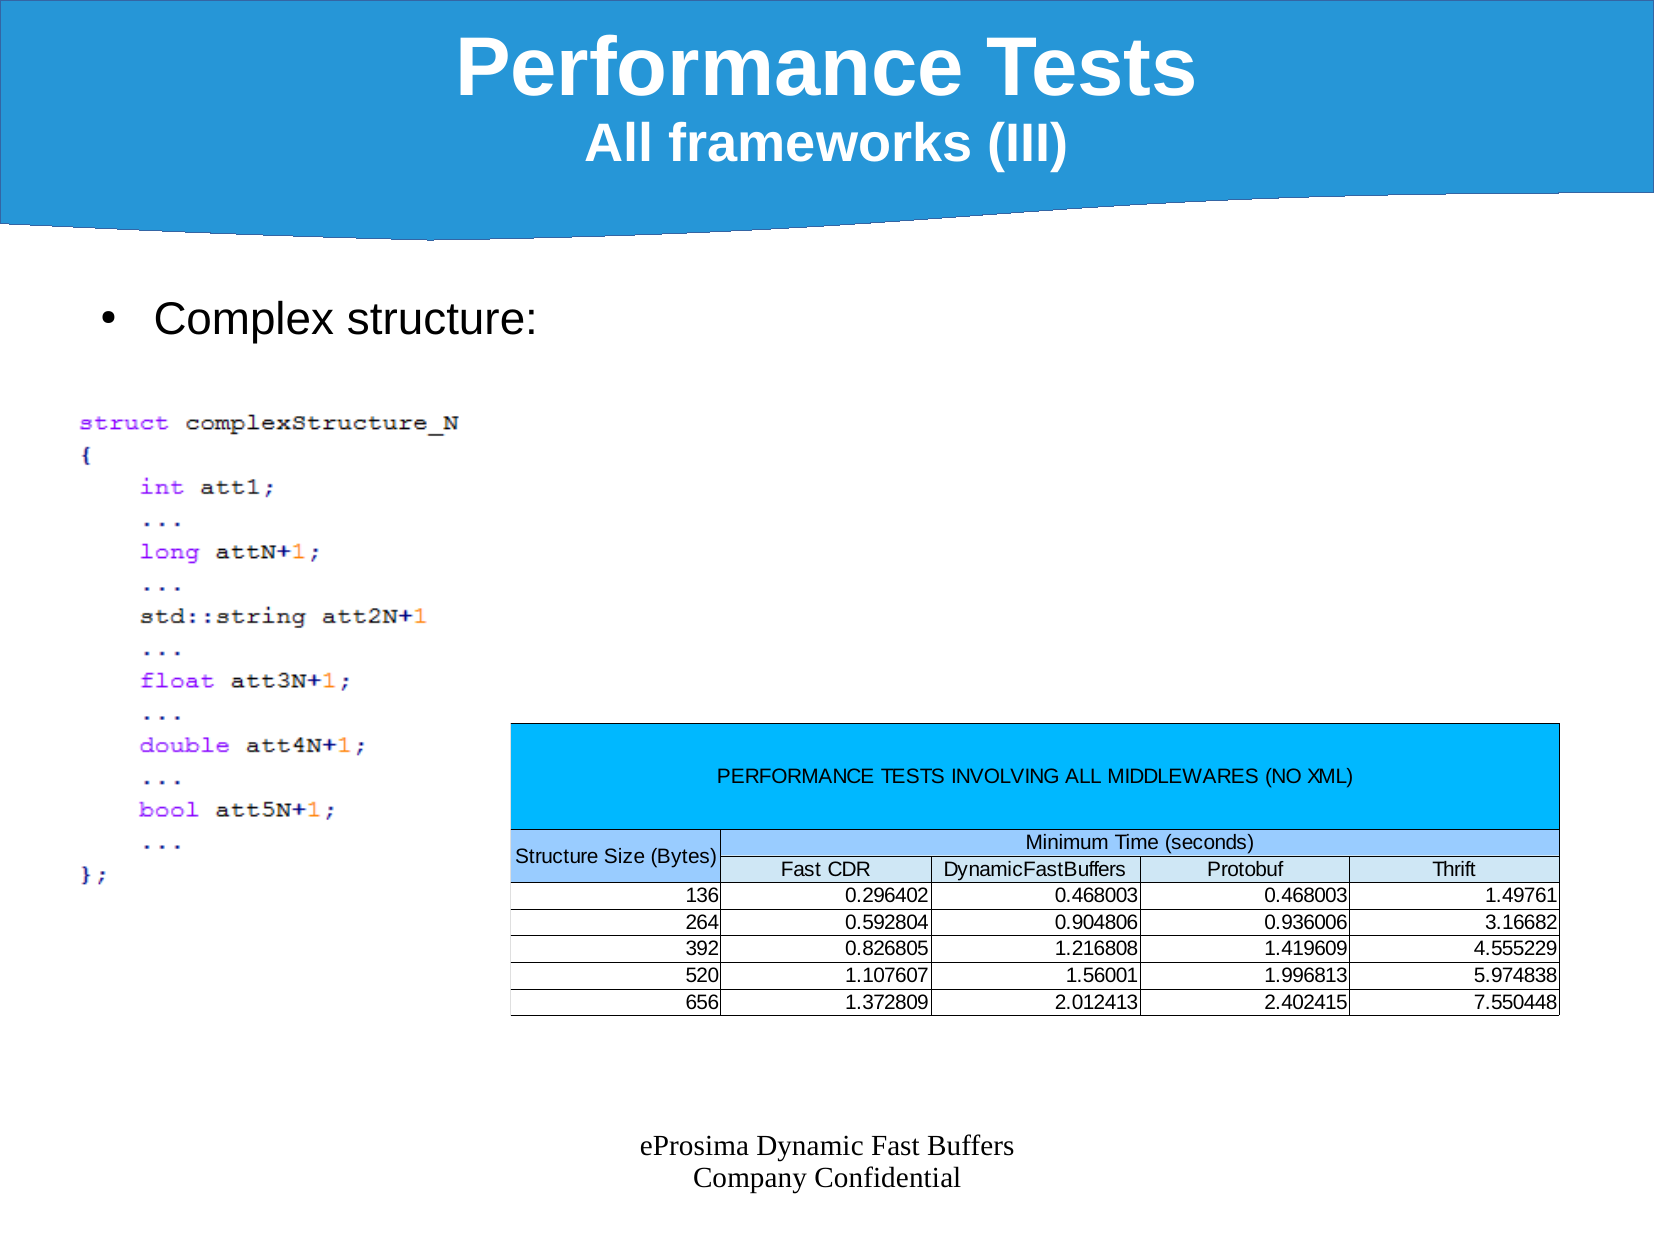

Performance Tests
All frameworks (III)
# Complex structure:
eProsima Dynamic Fast Buffers